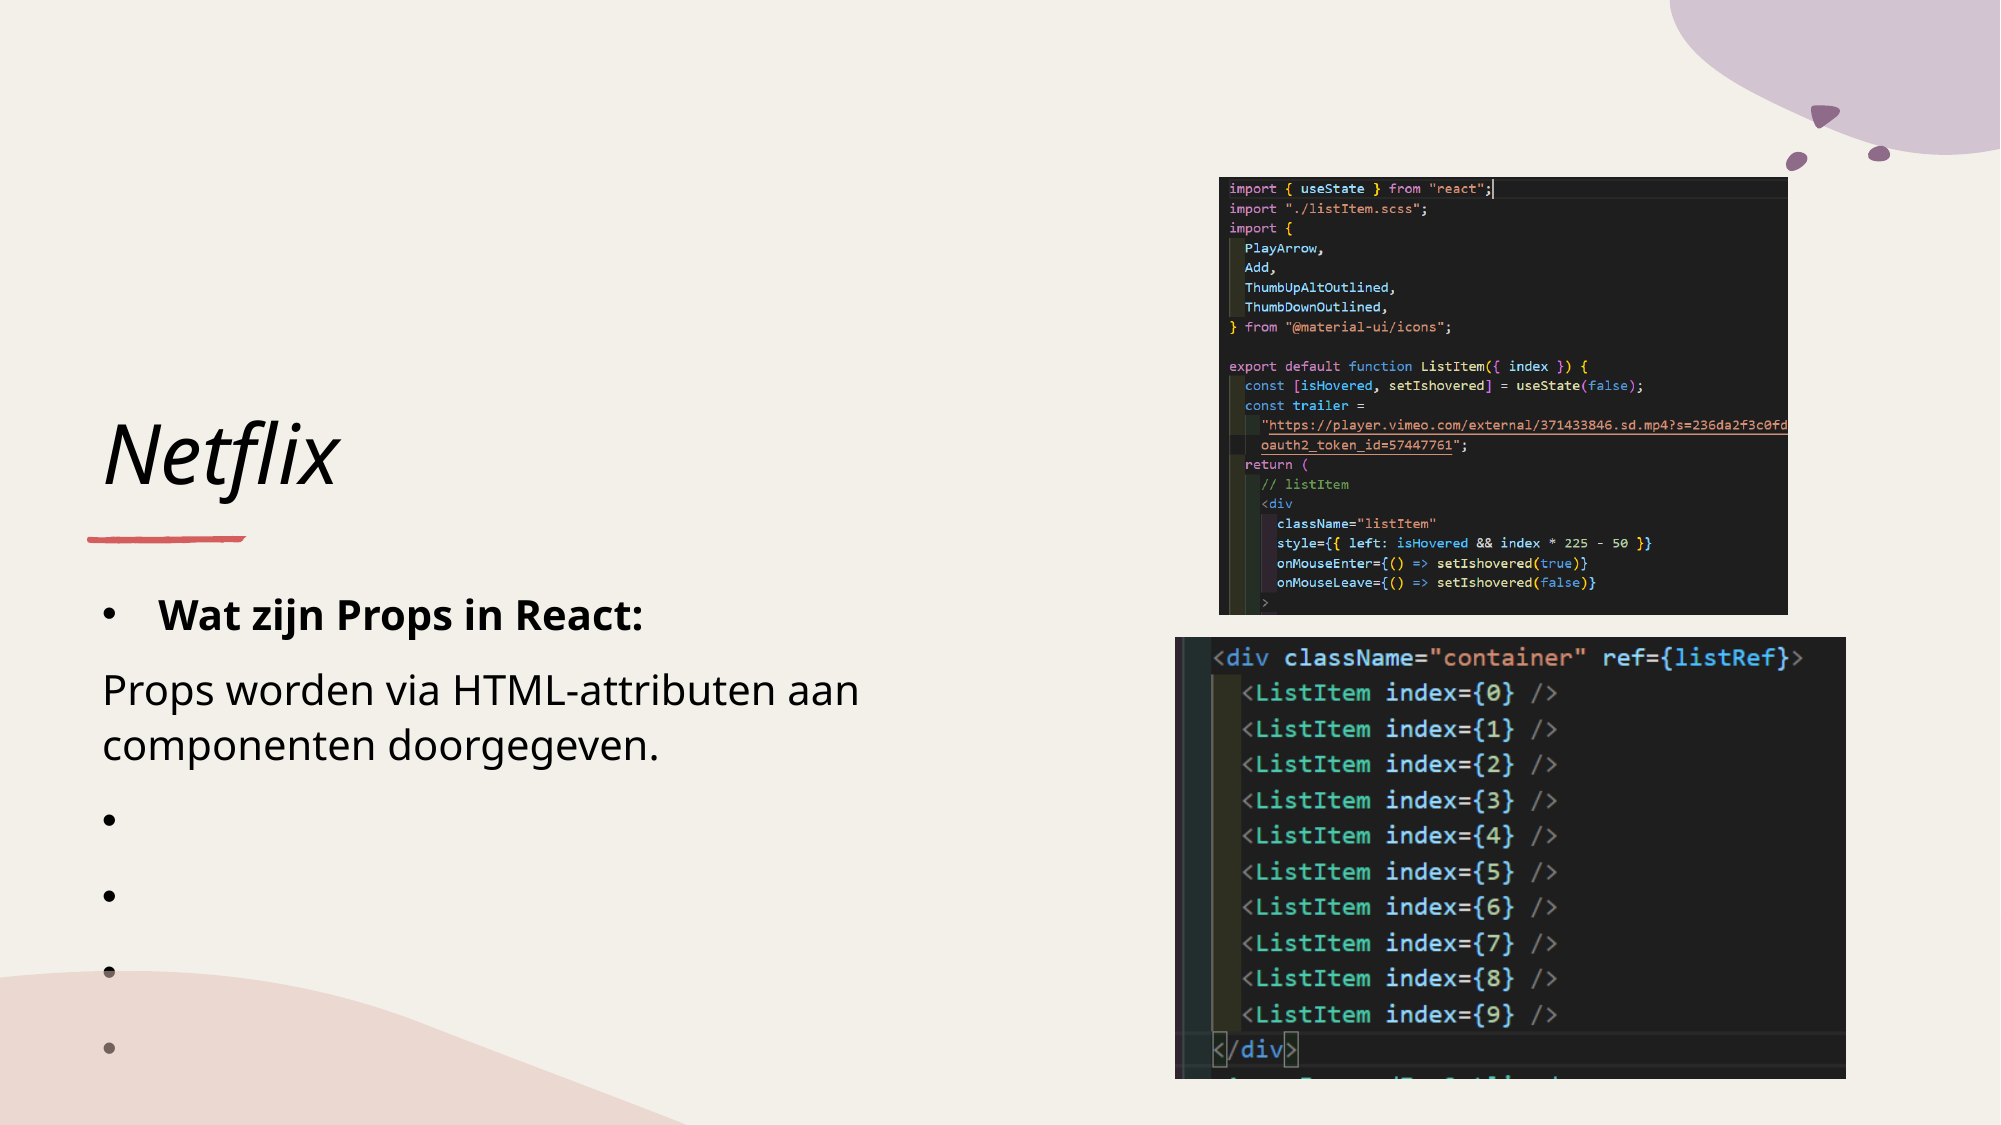

# Netflix
Wat zijn Props in React:
Props worden via HTML-attributen aan componenten doorgegeven.